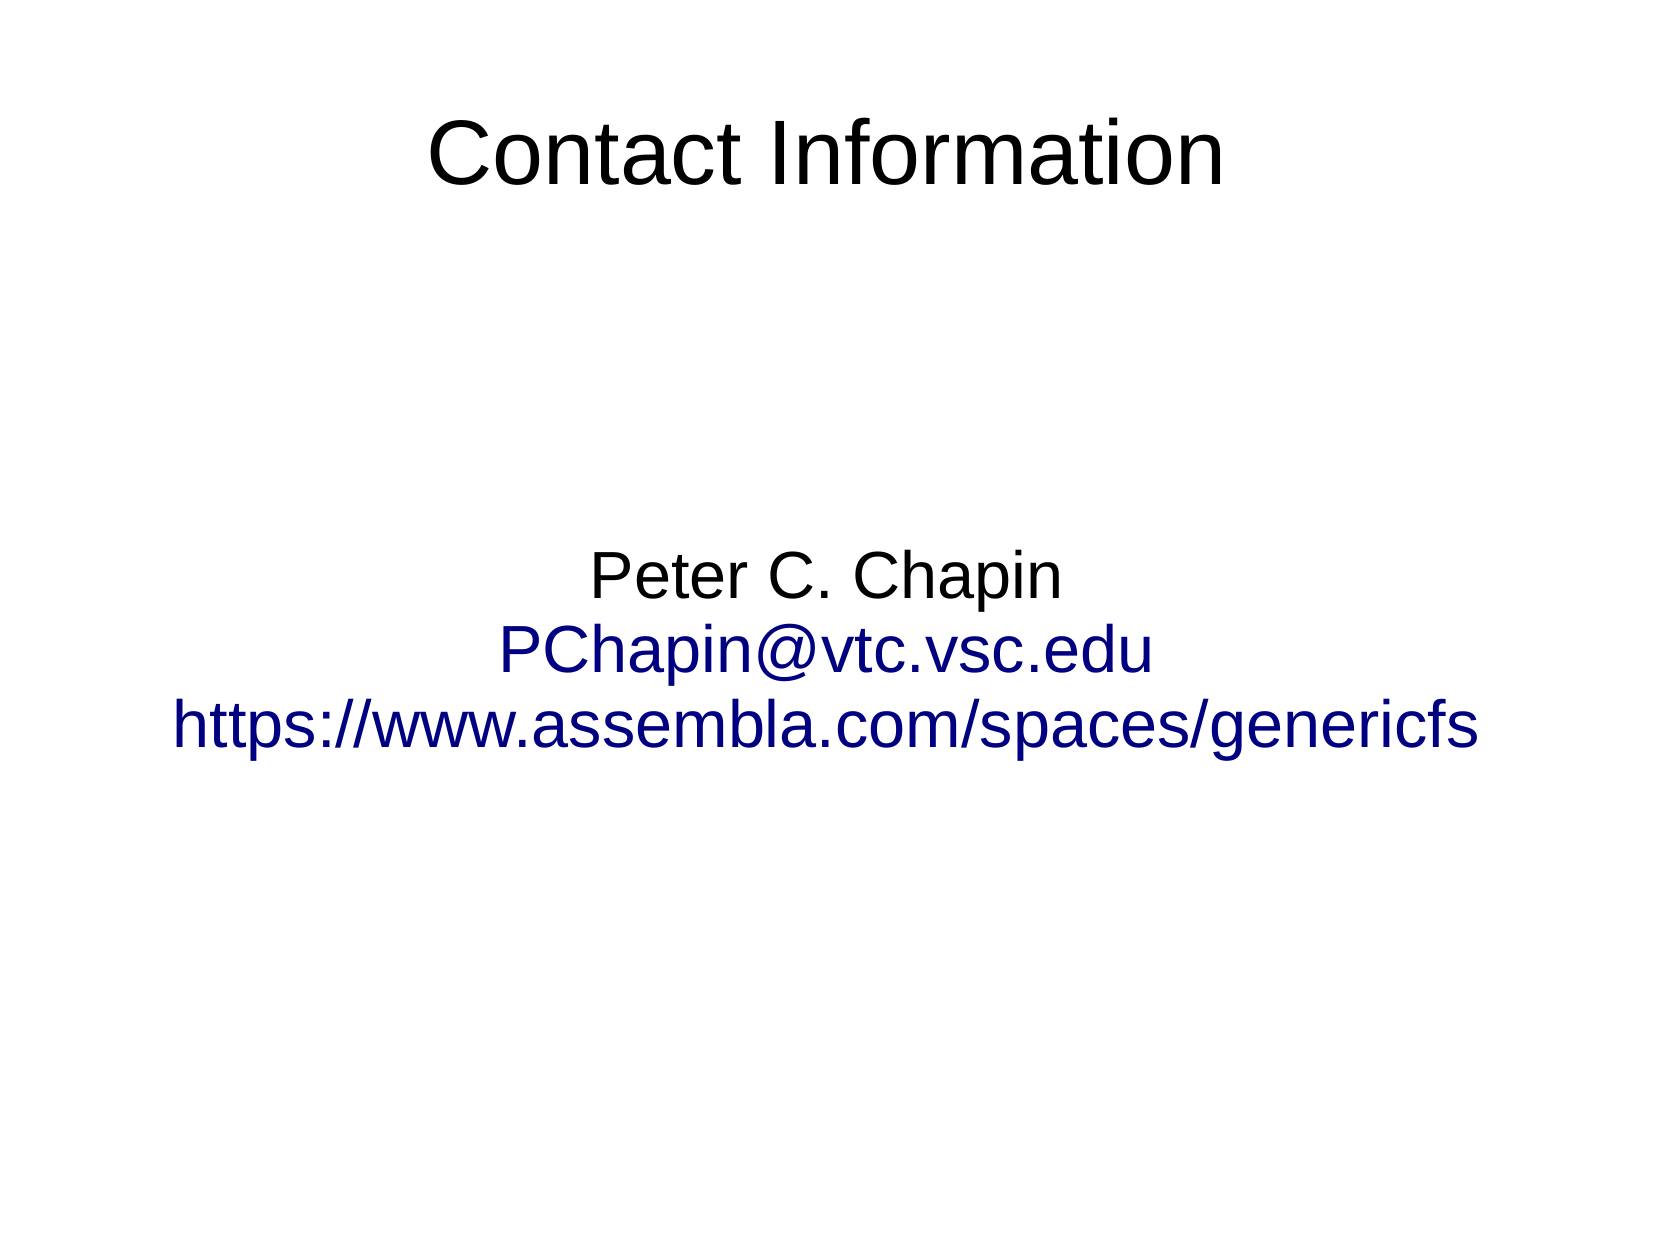

# Contact Information
Peter C. Chapin
PChapin@vtc.vsc.edu
https://www.assembla.com/spaces/genericfs